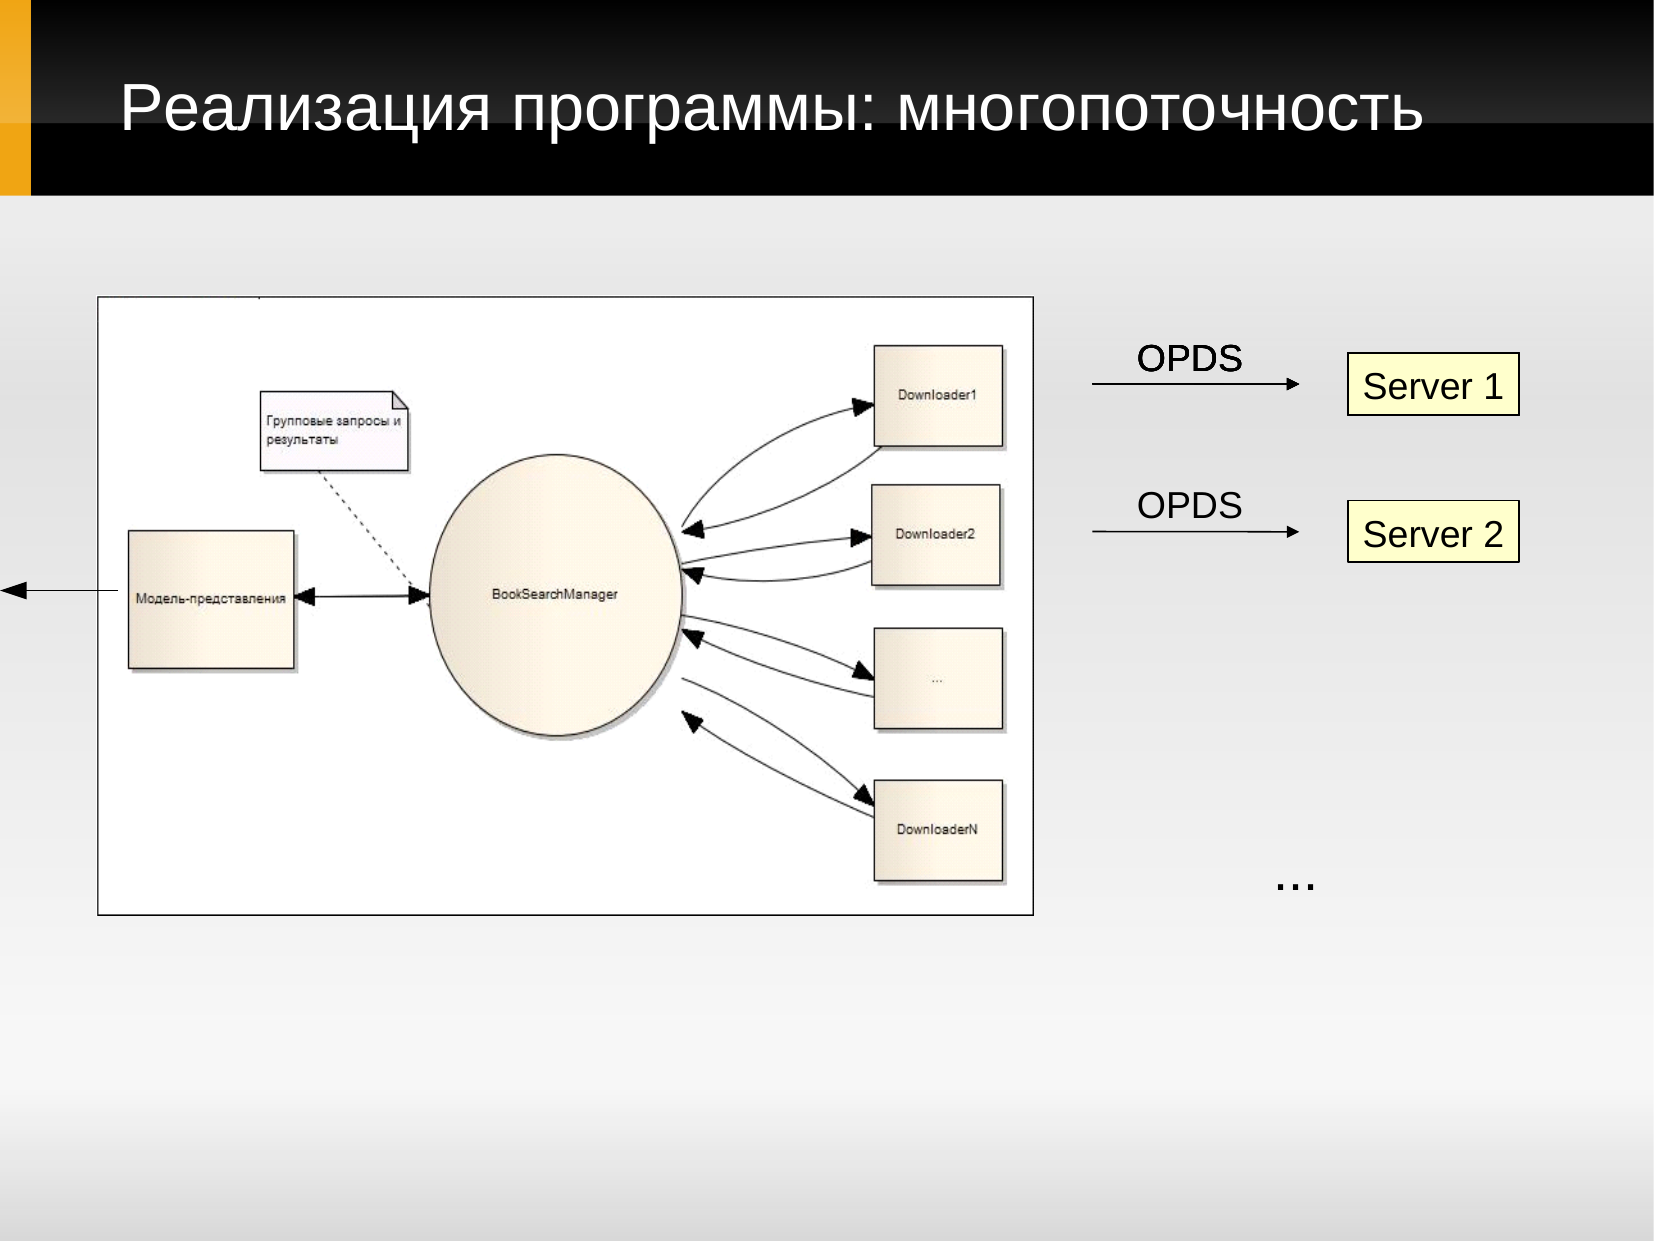

Реализация программы: многопоточность
OPDS
Server 1
OPDS
Server 1
OPDS
Server 1
OPDS
Server 1
OPDS
Server 2
...